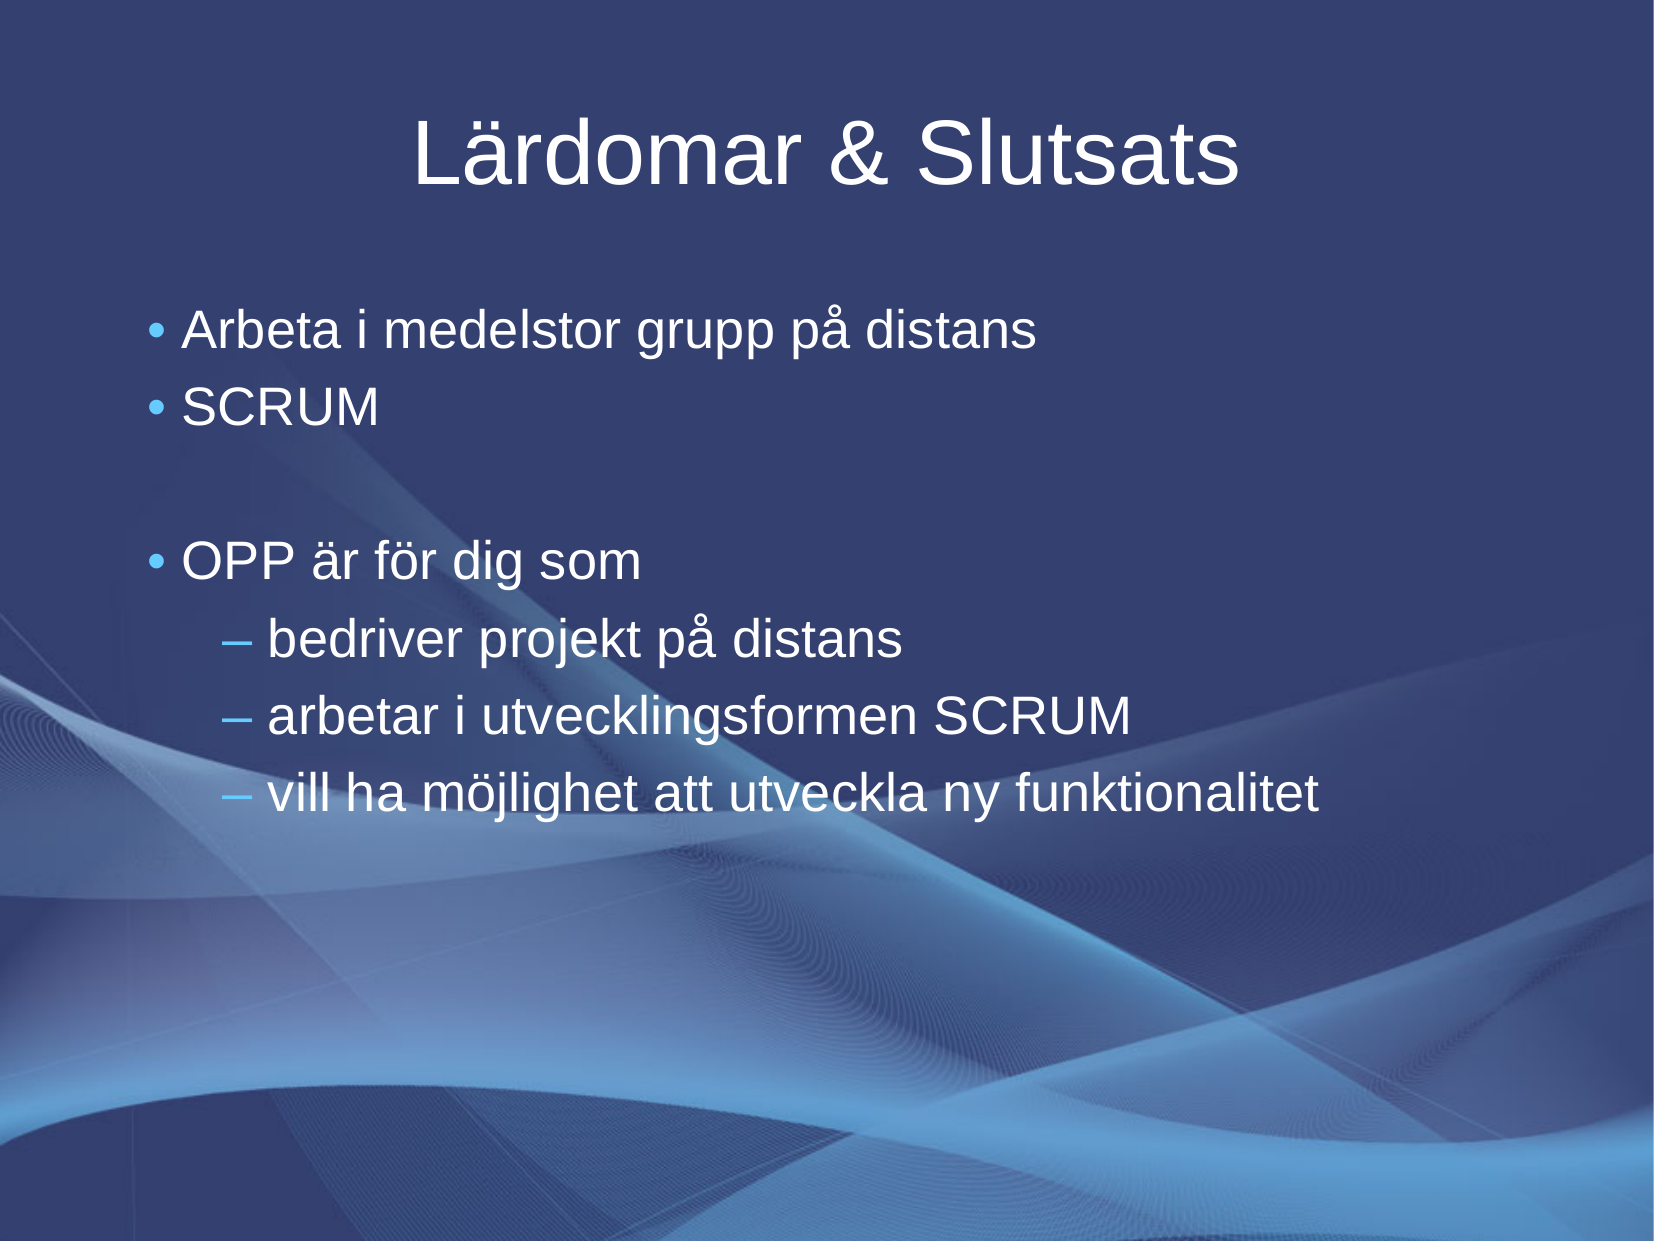

# Lärdomar & Slutsats
 Arbeta i medelstor grupp på distans
 SCRUM
 OPP är för dig som
 bedriver projekt på distans
 arbetar i utvecklingsformen SCRUM
 vill ha möjlighet att utveckla ny funktionalitet